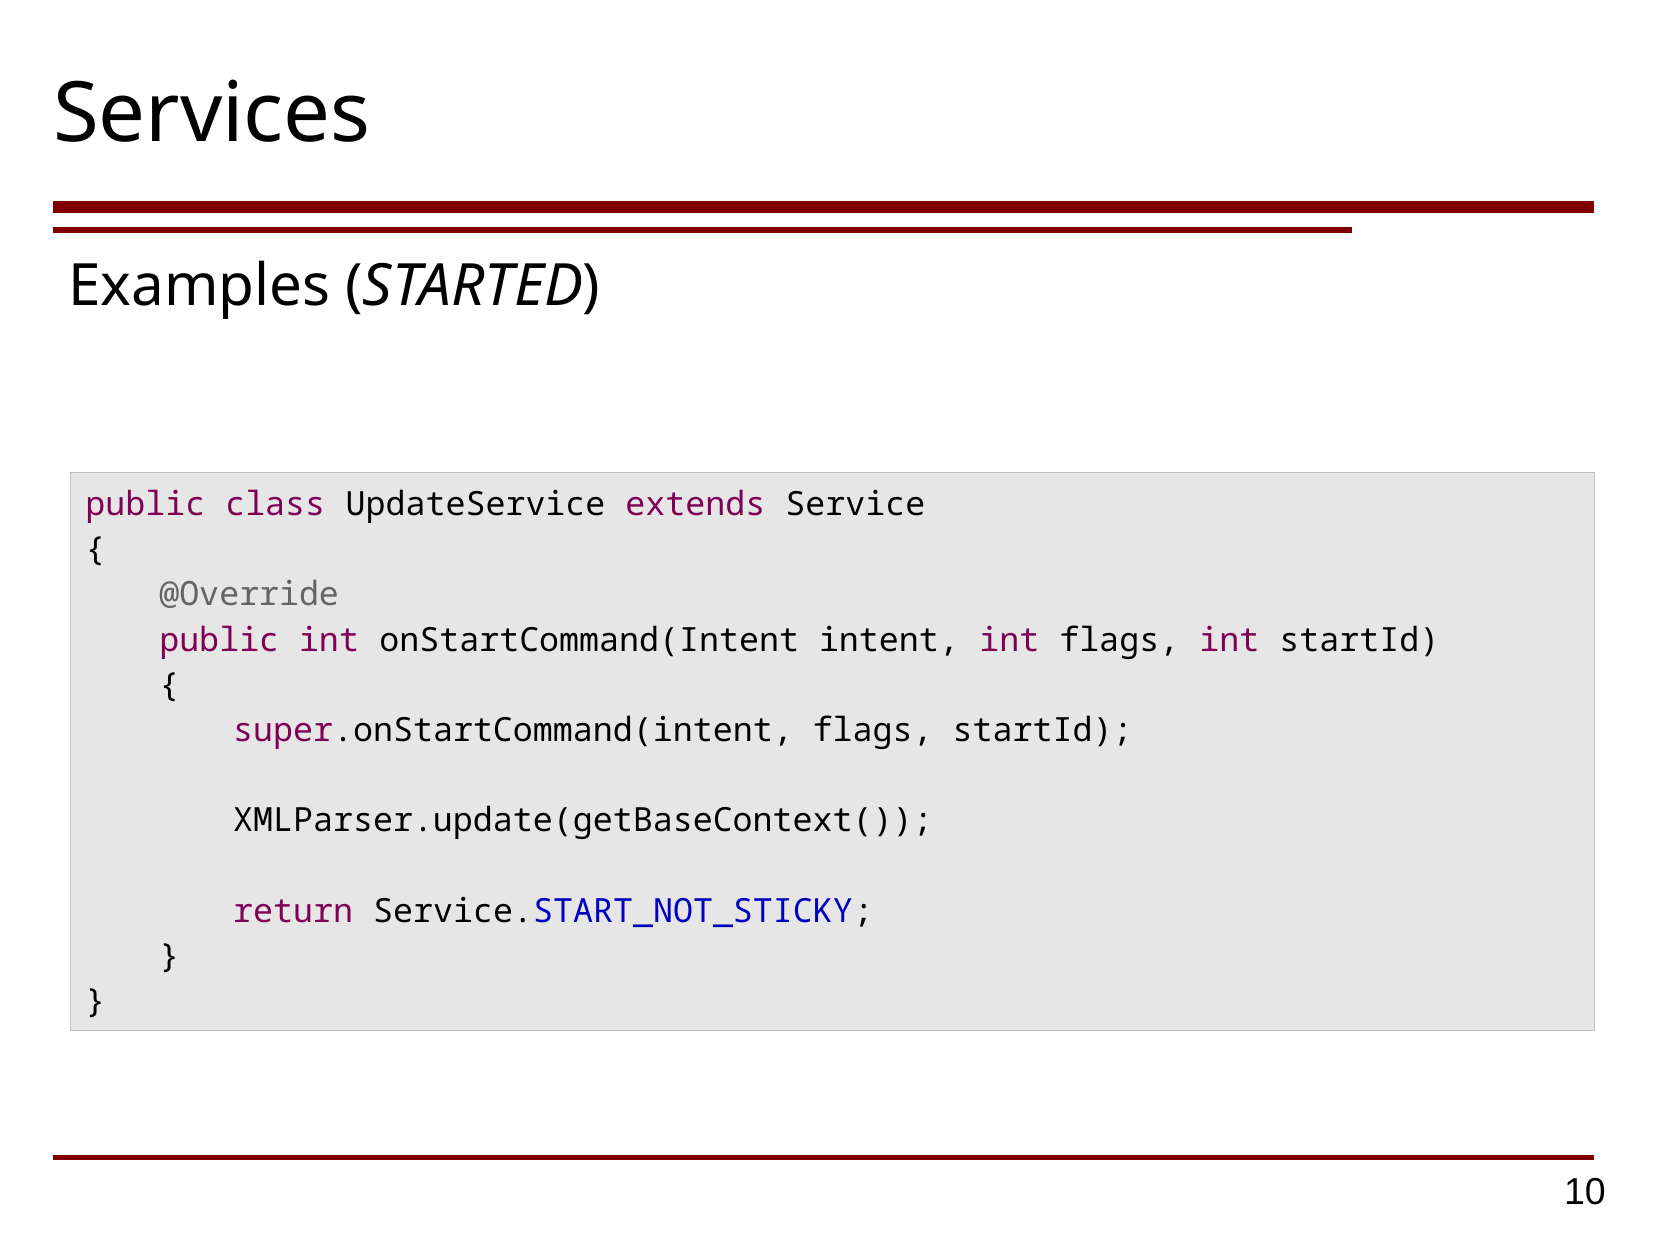

# Services
Examples (STARTED)
public class UpdateService extends Service
{
	@Override
	public int onStartCommand(Intent intent, int flags, int startId)
	{
		super.onStartCommand(intent, flags, startId);
		XMLParser.update(getBaseContext());
		return Service.START_NOT_STICKY;
	}
}